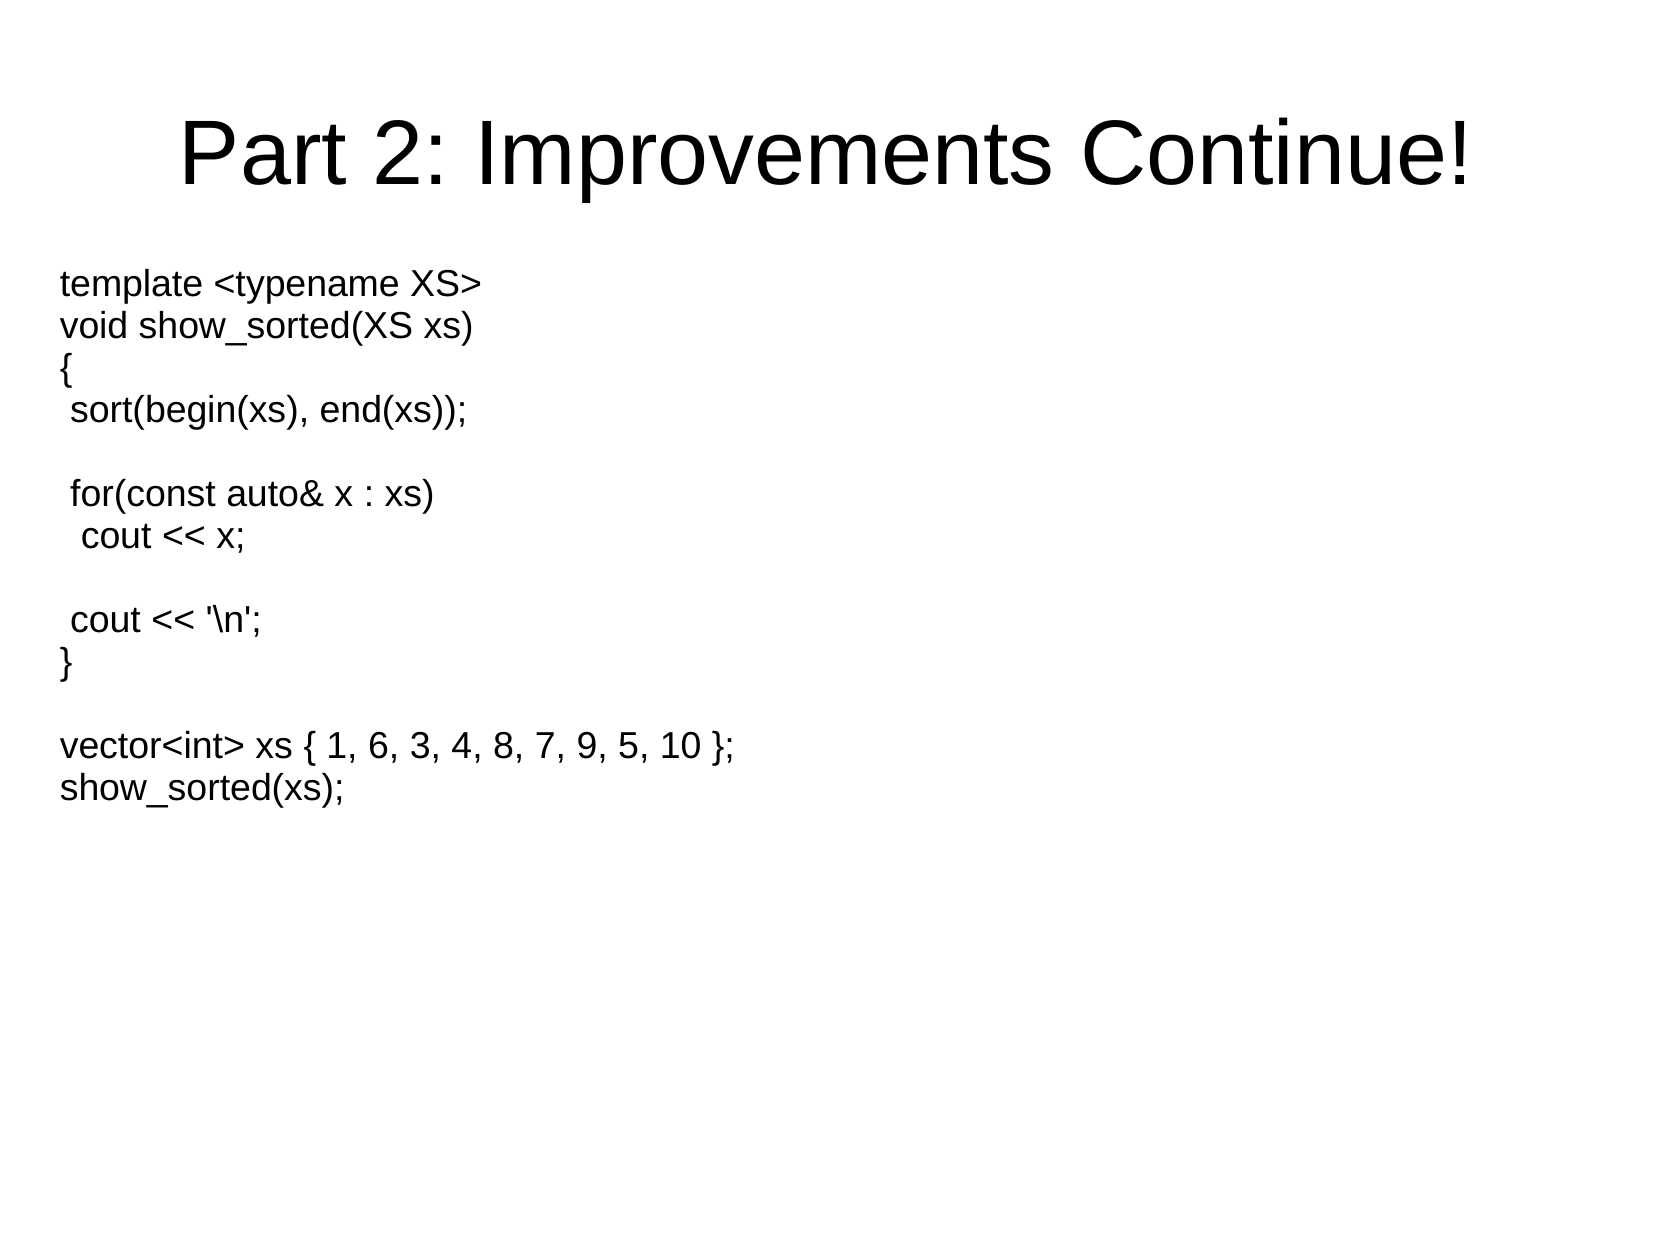

# Part 2: Improvements Continue!
template <typename XS>
void show_sorted(XS xs)
{
 sort(begin(xs), end(xs));
 for(const auto& x : xs)
 cout << x;
 cout << '\n';
}
vector<int> xs { 1, 6, 3, 4, 8, 7, 9, 5, 10 };
show_sorted(xs);